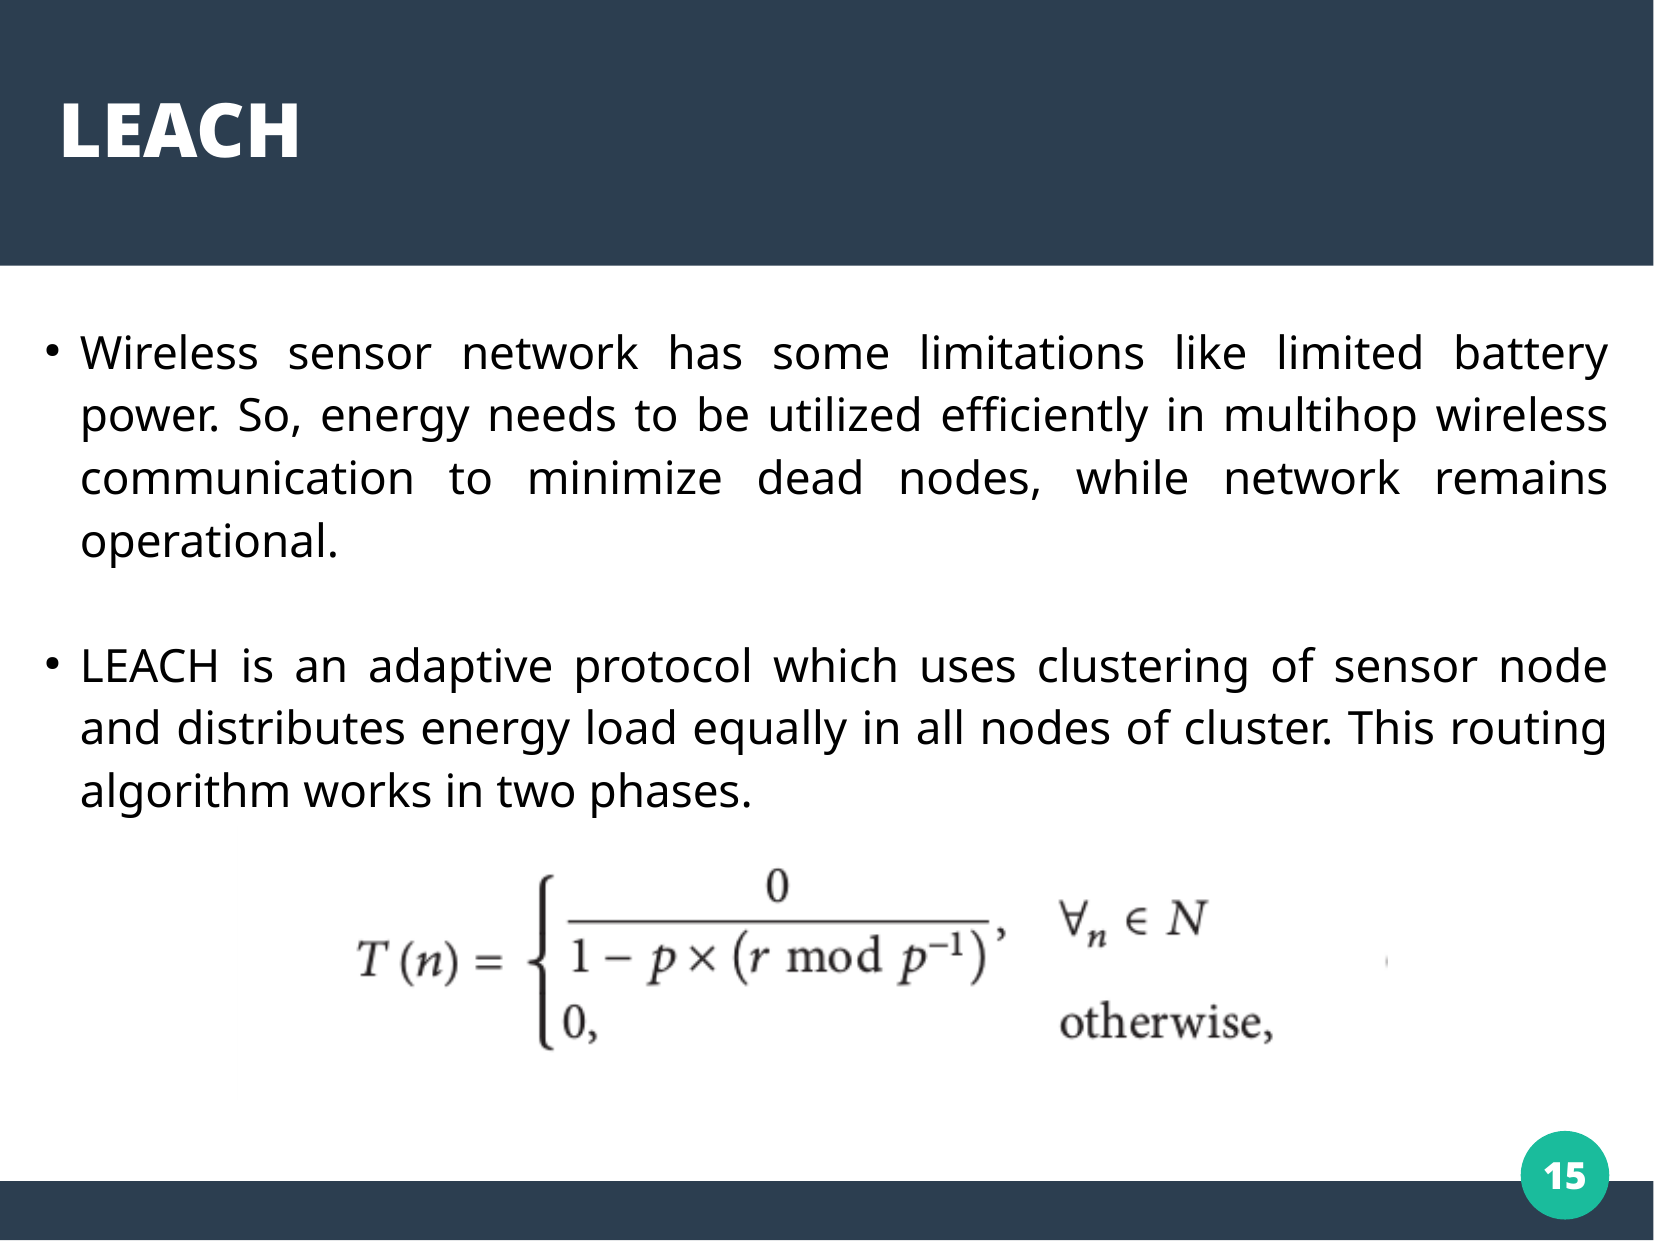

# LEACH
Wireless sensor network has some limitations like limited battery power. So, energy needs to be utilized efficiently in multihop wireless communication to minimize dead nodes, while network remains operational.
LEACH is an adaptive protocol which uses clustering of sensor node and distributes energy load equally in all nodes of cluster. This routing algorithm works in two phases.
15